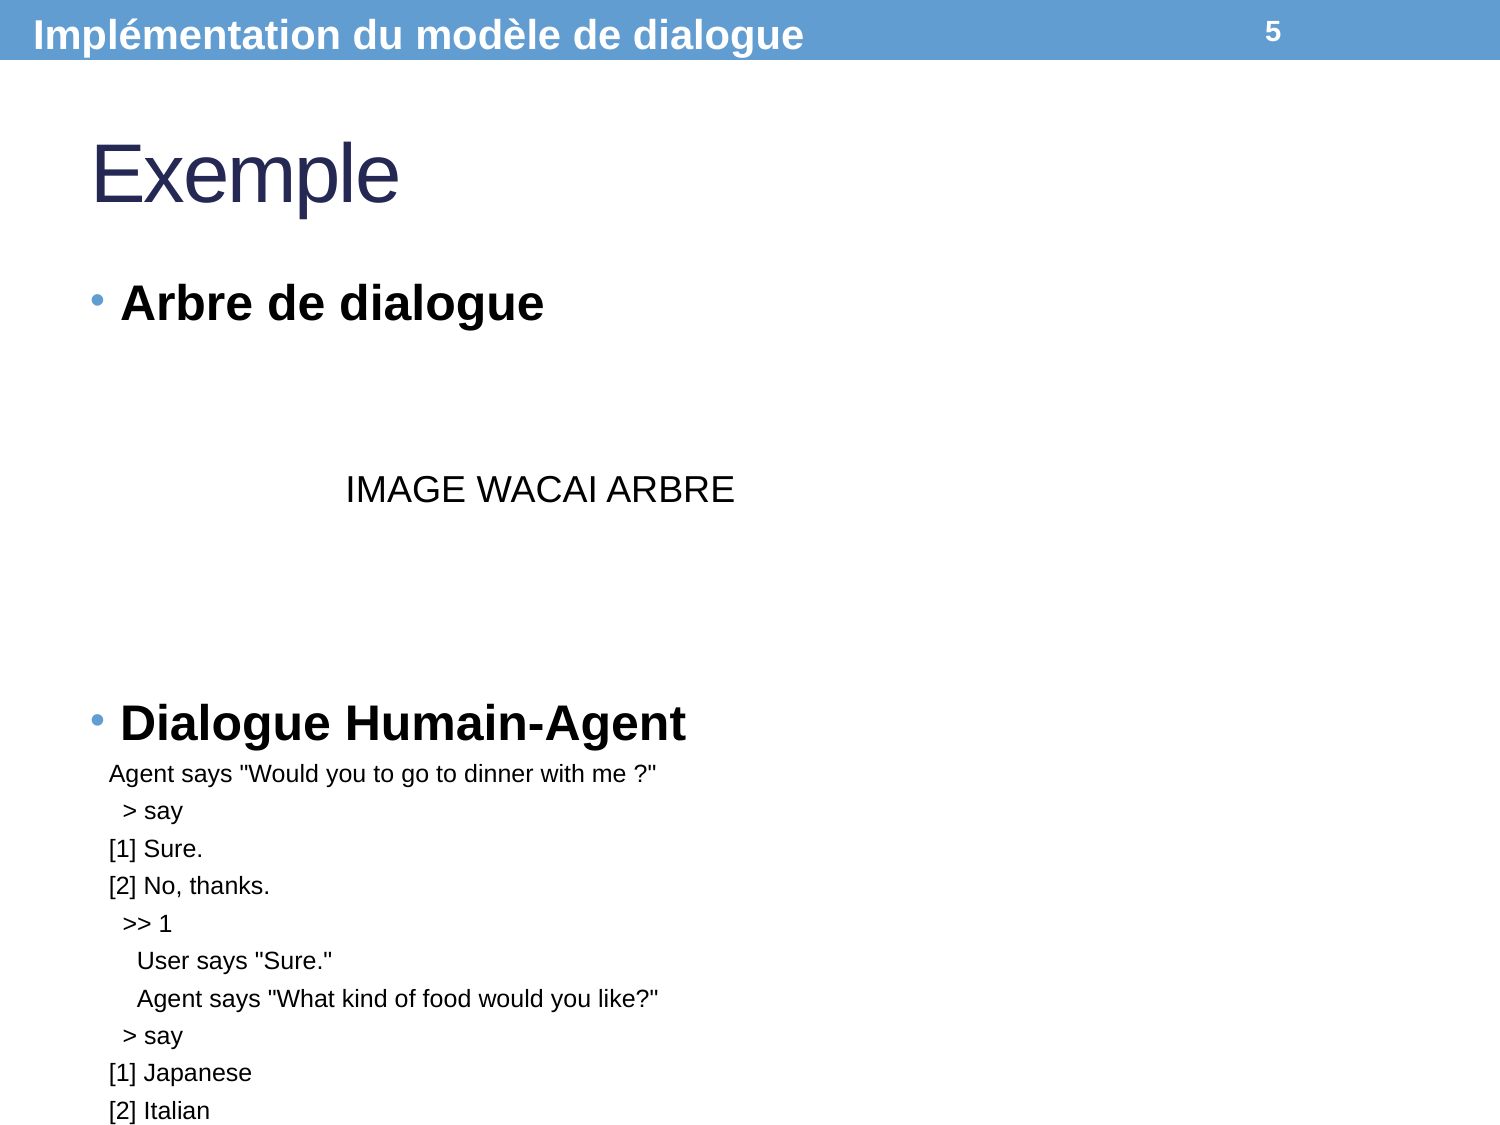

Implémentation du modèle de dialogue
# Exemple
Arbre de dialogue
Dialogue Humain-Agent
Agent says "Would you to go to dinner with me ?"
 > say
[1] Sure.
[2] No, thanks.
 >> 1
 User says "Sure."
 Agent says "What kind of food would you like?"
 > say
[1] Japanese
[2] Italian
[3] I don't care !
 >> 3
 User says "I don't care !“
IMAGE WACAI ARBRE